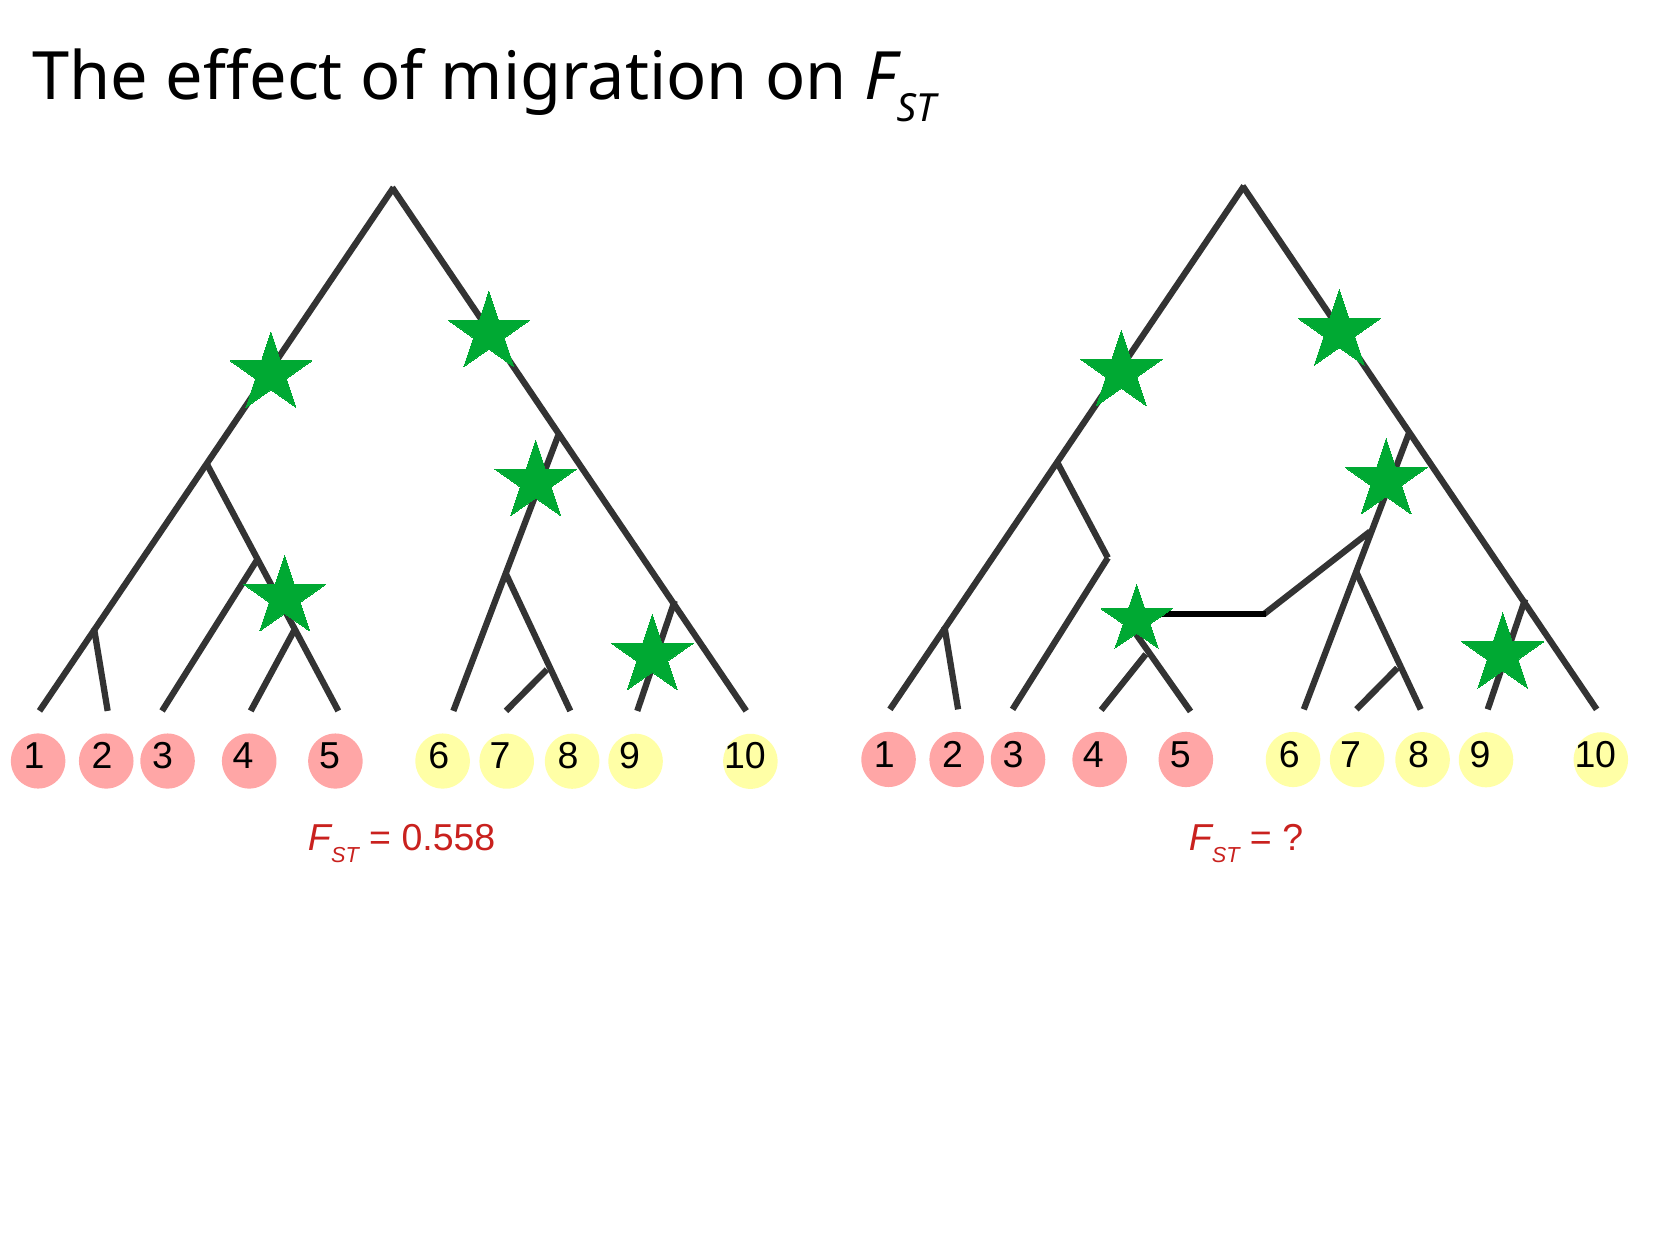

The effect of migration on FST
1
2
3
4
5
6
7
8
9
10
1
2
3
4
5
6
7
8
9
10
FST = 0.558
FST = ?